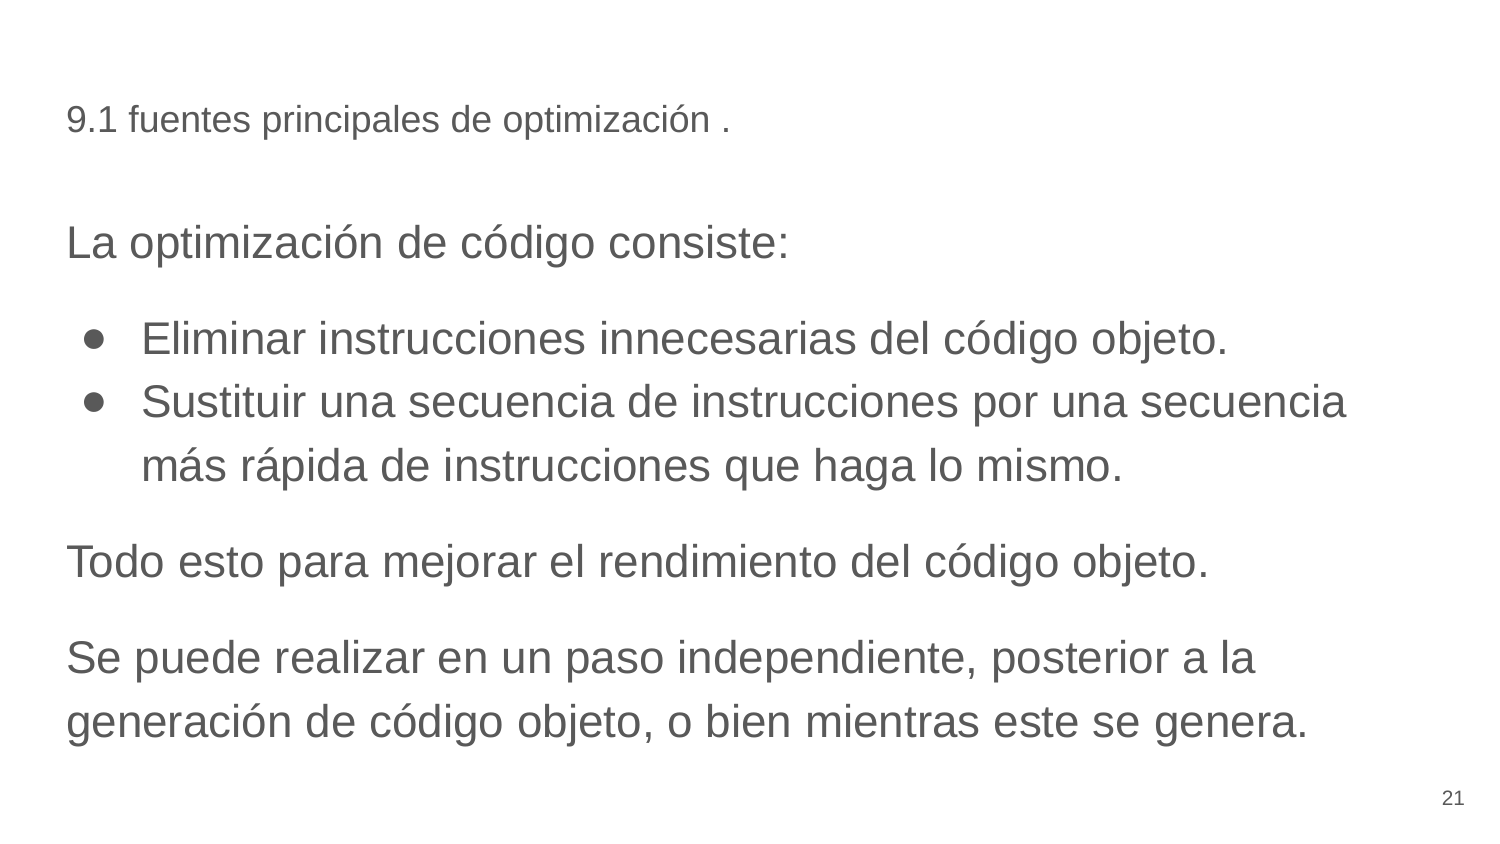

# 9.1 fuentes principales de optimización .
La optimización de código consiste:
Eliminar instrucciones innecesarias del código objeto.
Sustituir una secuencia de instrucciones por una secuencia más rápida de instrucciones que haga lo mismo.
Todo esto para mejorar el rendimiento del código objeto.
Se puede realizar en un paso independiente, posterior a la generación de código objeto, o bien mientras este se genera.